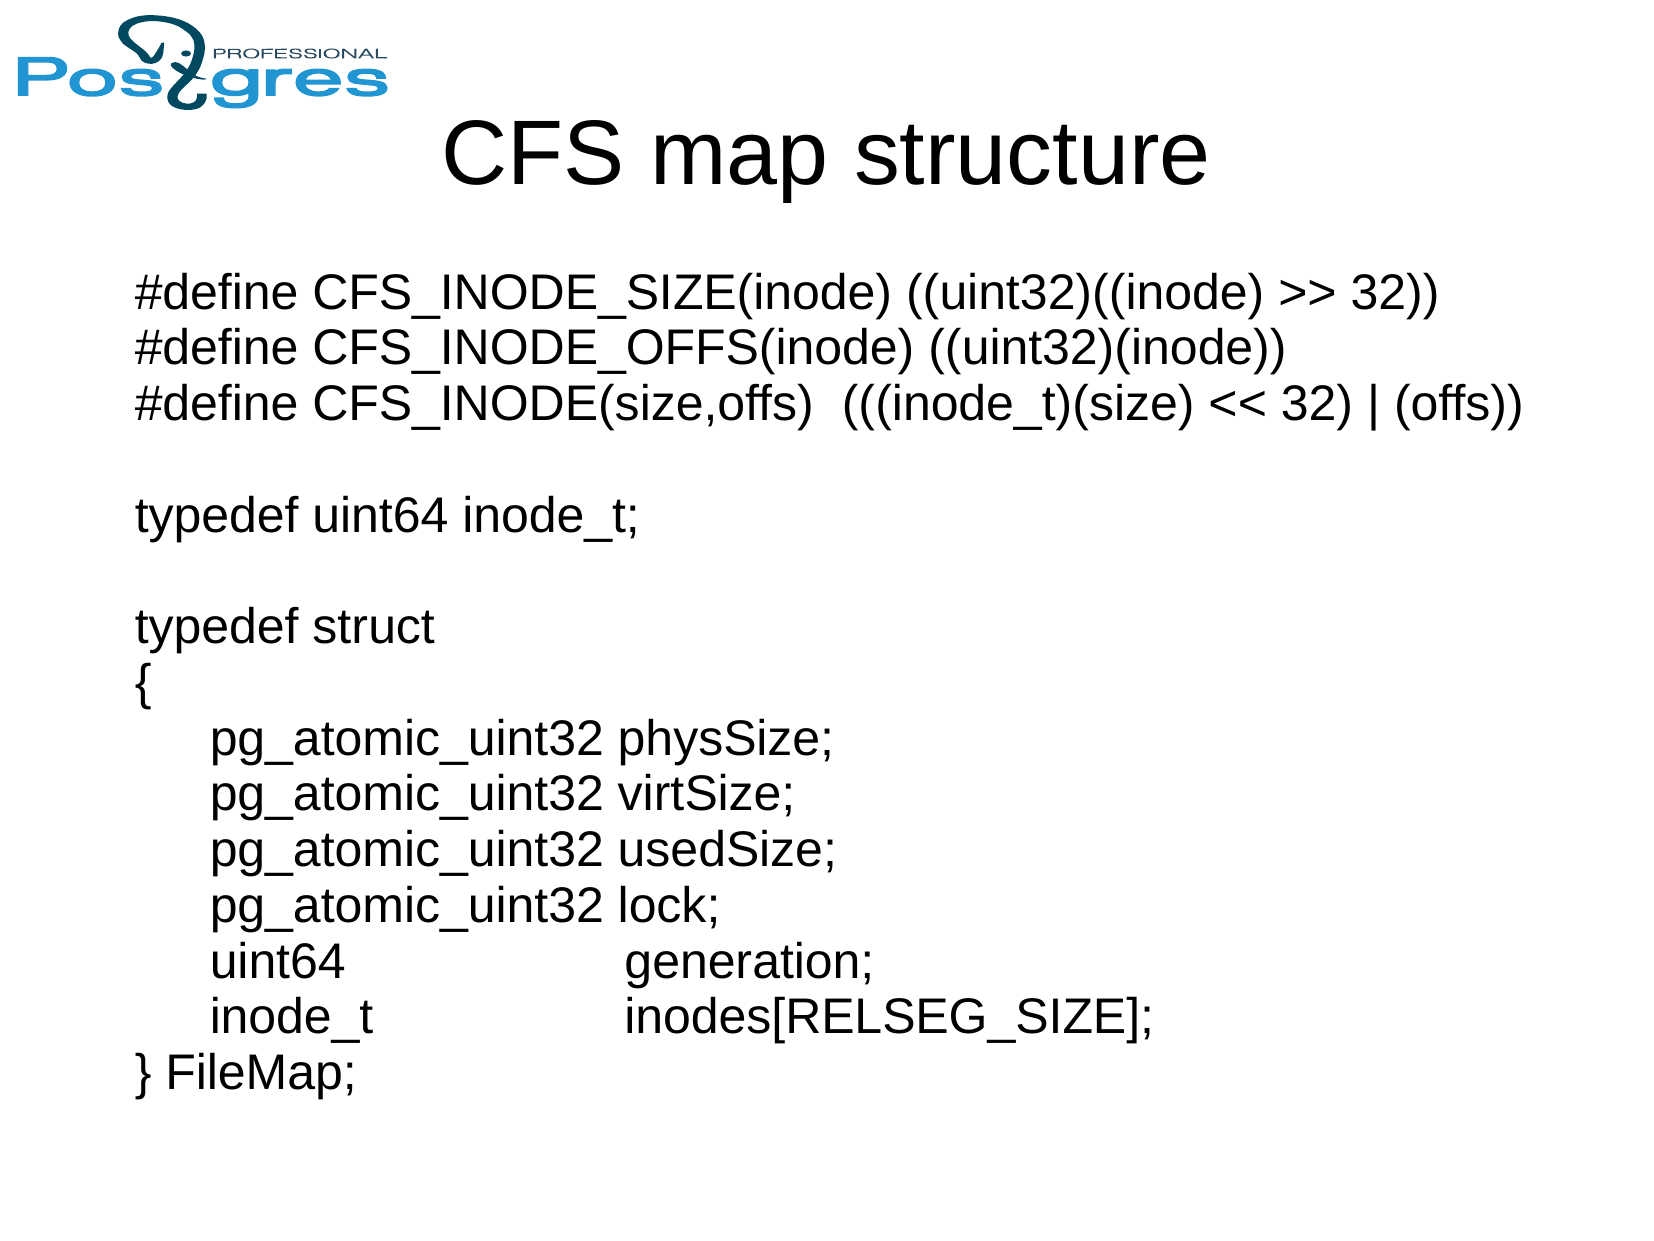

# CFS map structure
#define CFS_INODE_SIZE(inode) ((uint32)((inode) >> 32))
#define CFS_INODE_OFFS(inode) ((uint32)(inode))
#define CFS_INODE(size,offs) (((inode_t)(size) << 32) | (offs))
typedef uint64 inode_t;
typedef struct
{
	pg_atomic_uint32 physSize;
	pg_atomic_uint32 virtSize;
	pg_atomic_uint32 usedSize;
	pg_atomic_uint32 lock;
	uint64 generation;
	inode_t inodes[RELSEG_SIZE];
} FileMap;